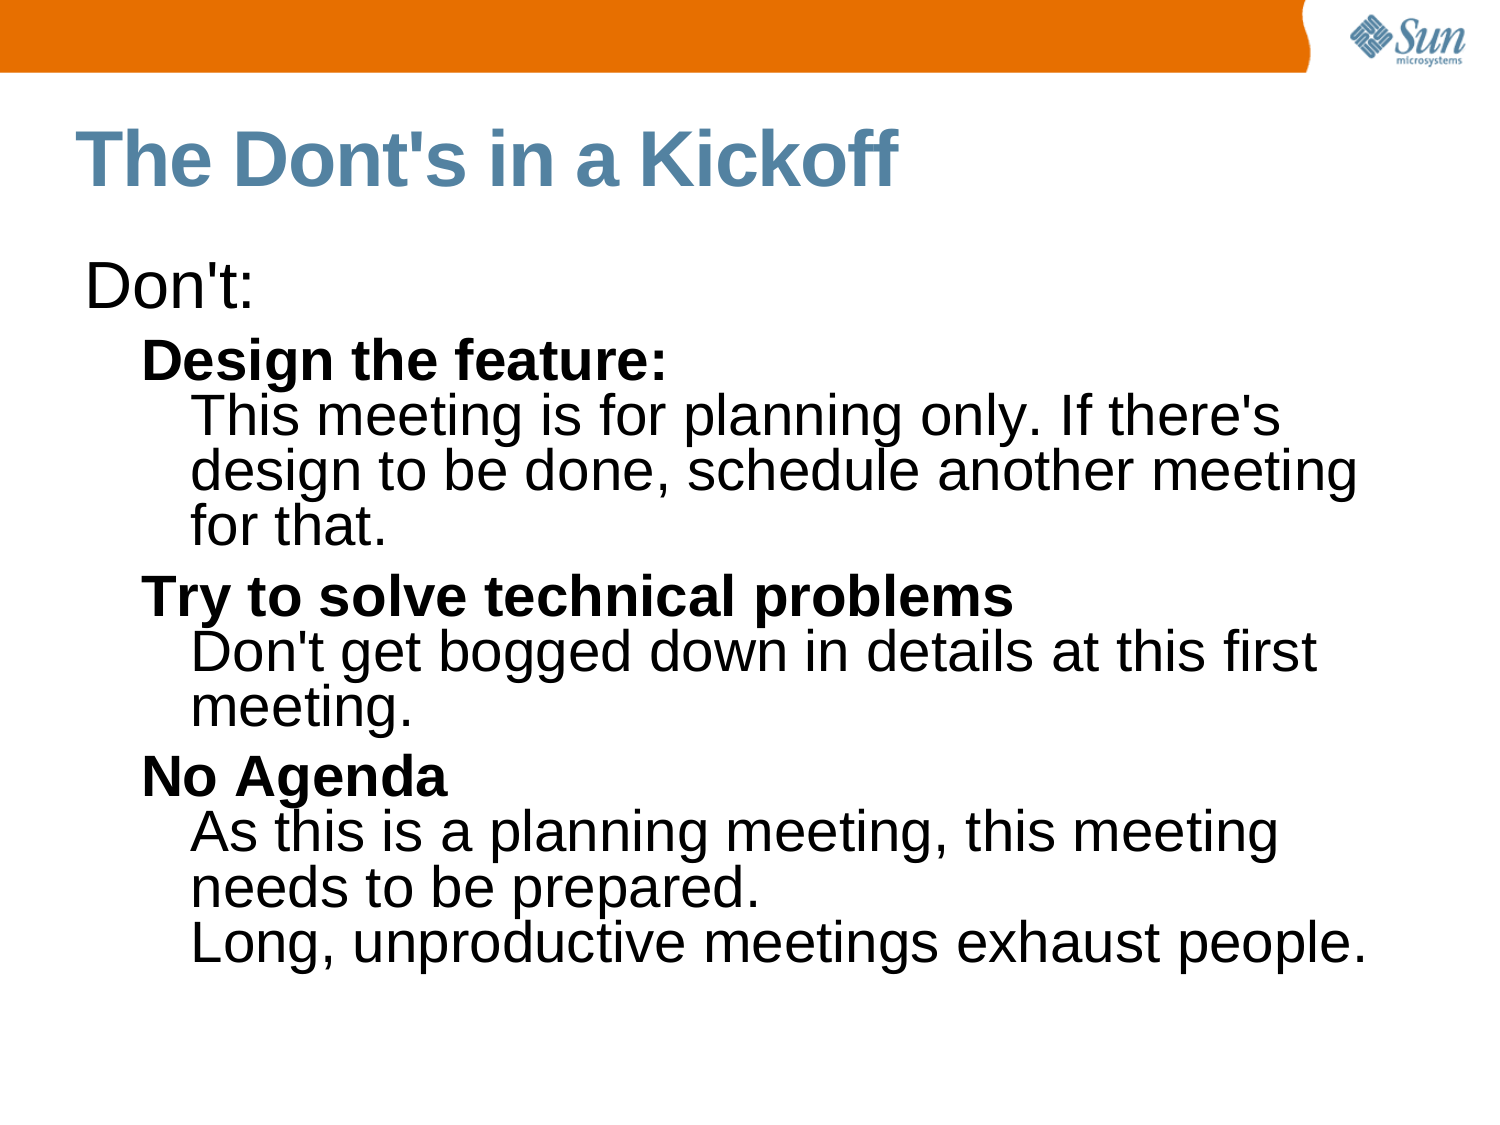

The Dont's in a Kickoff
# Don't:
Design the feature:
This meeting is for planning only. If there's design to be done, schedule another meeting for that.
Try to solve technical problems
Don't get bogged down in details at this first meeting.
No Agenda
As this is a planning meeting, this meeting needs to be prepared.
Long, unproductive meetings exhaust people.